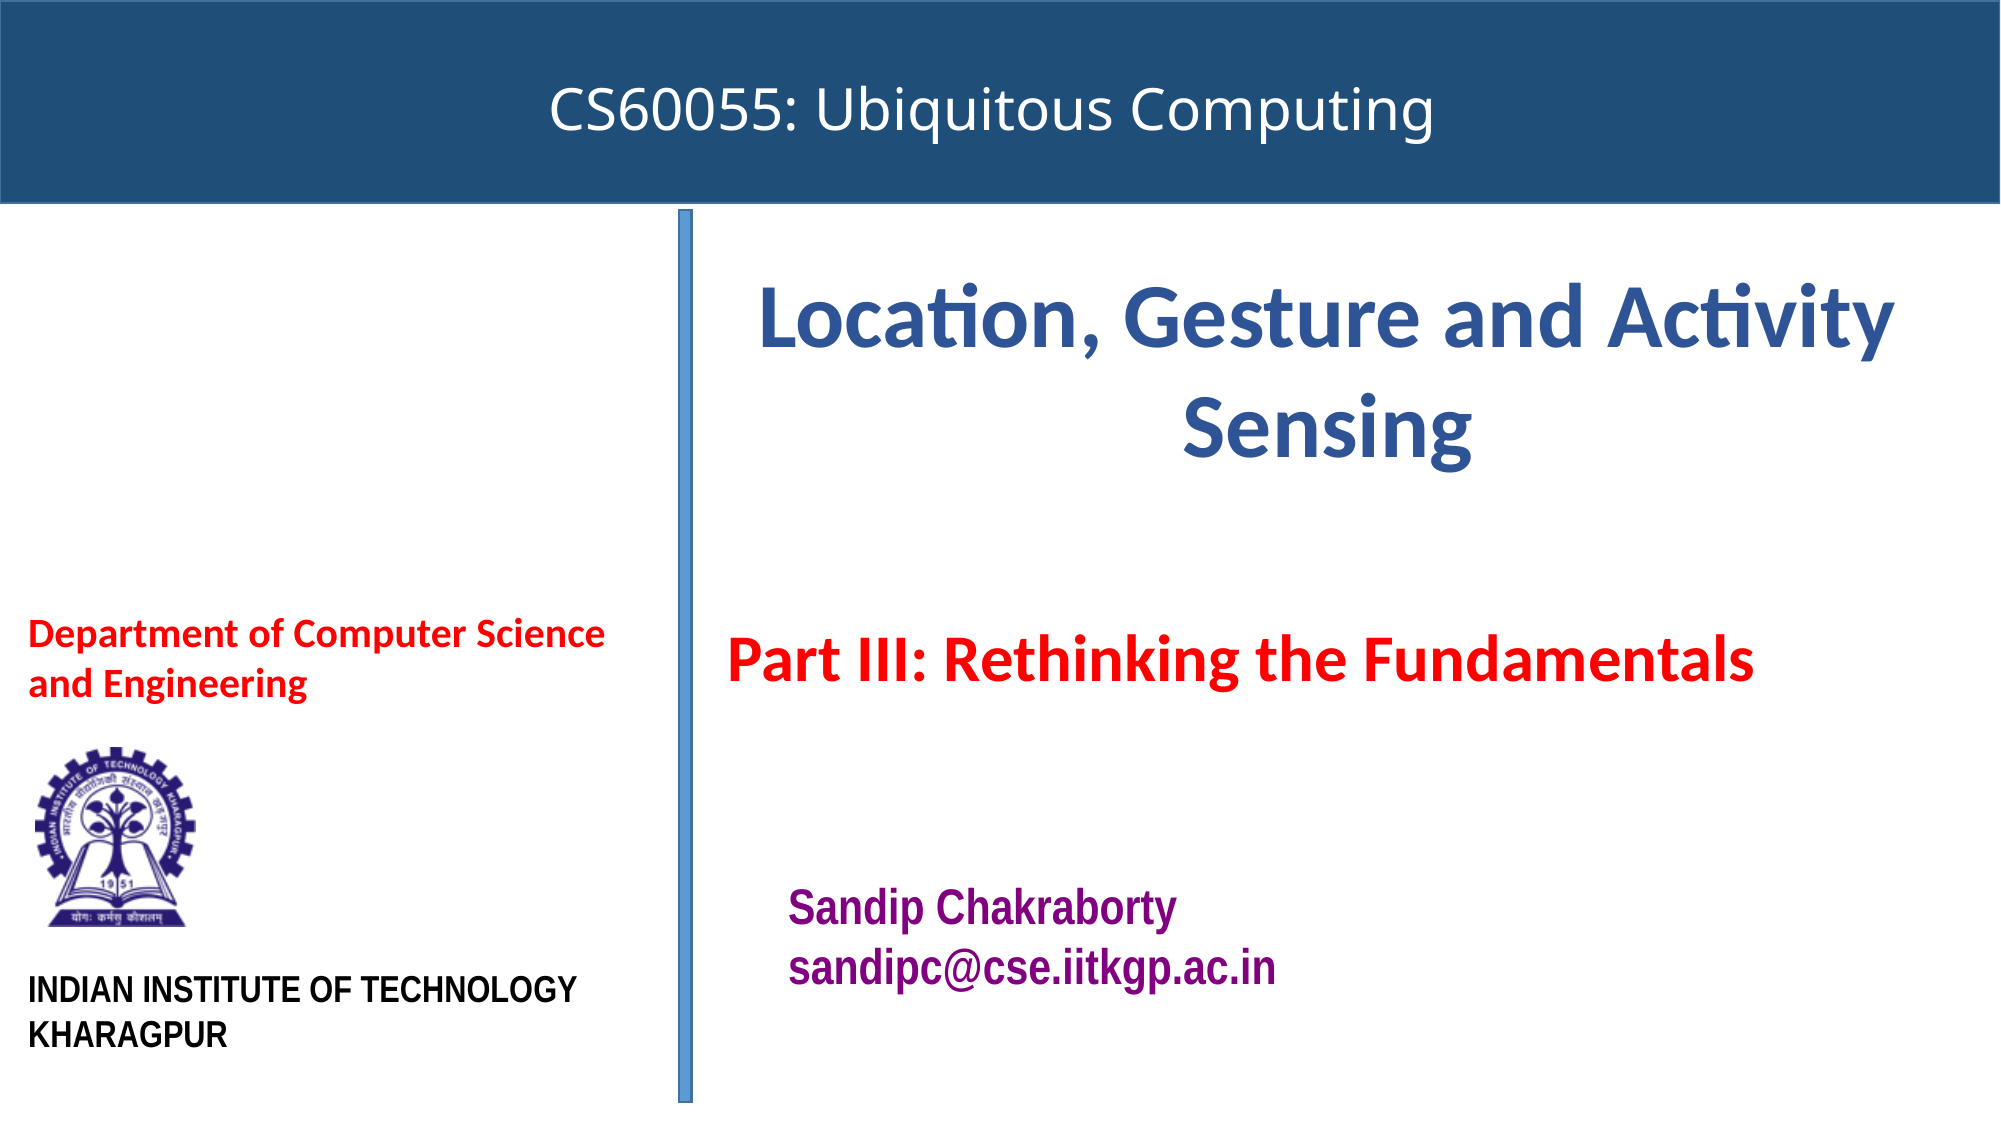

# CS60055: Ubiquitous Computing
Location, Gesture and Activity Sensing
Part III: Rethinking the Fundamentals